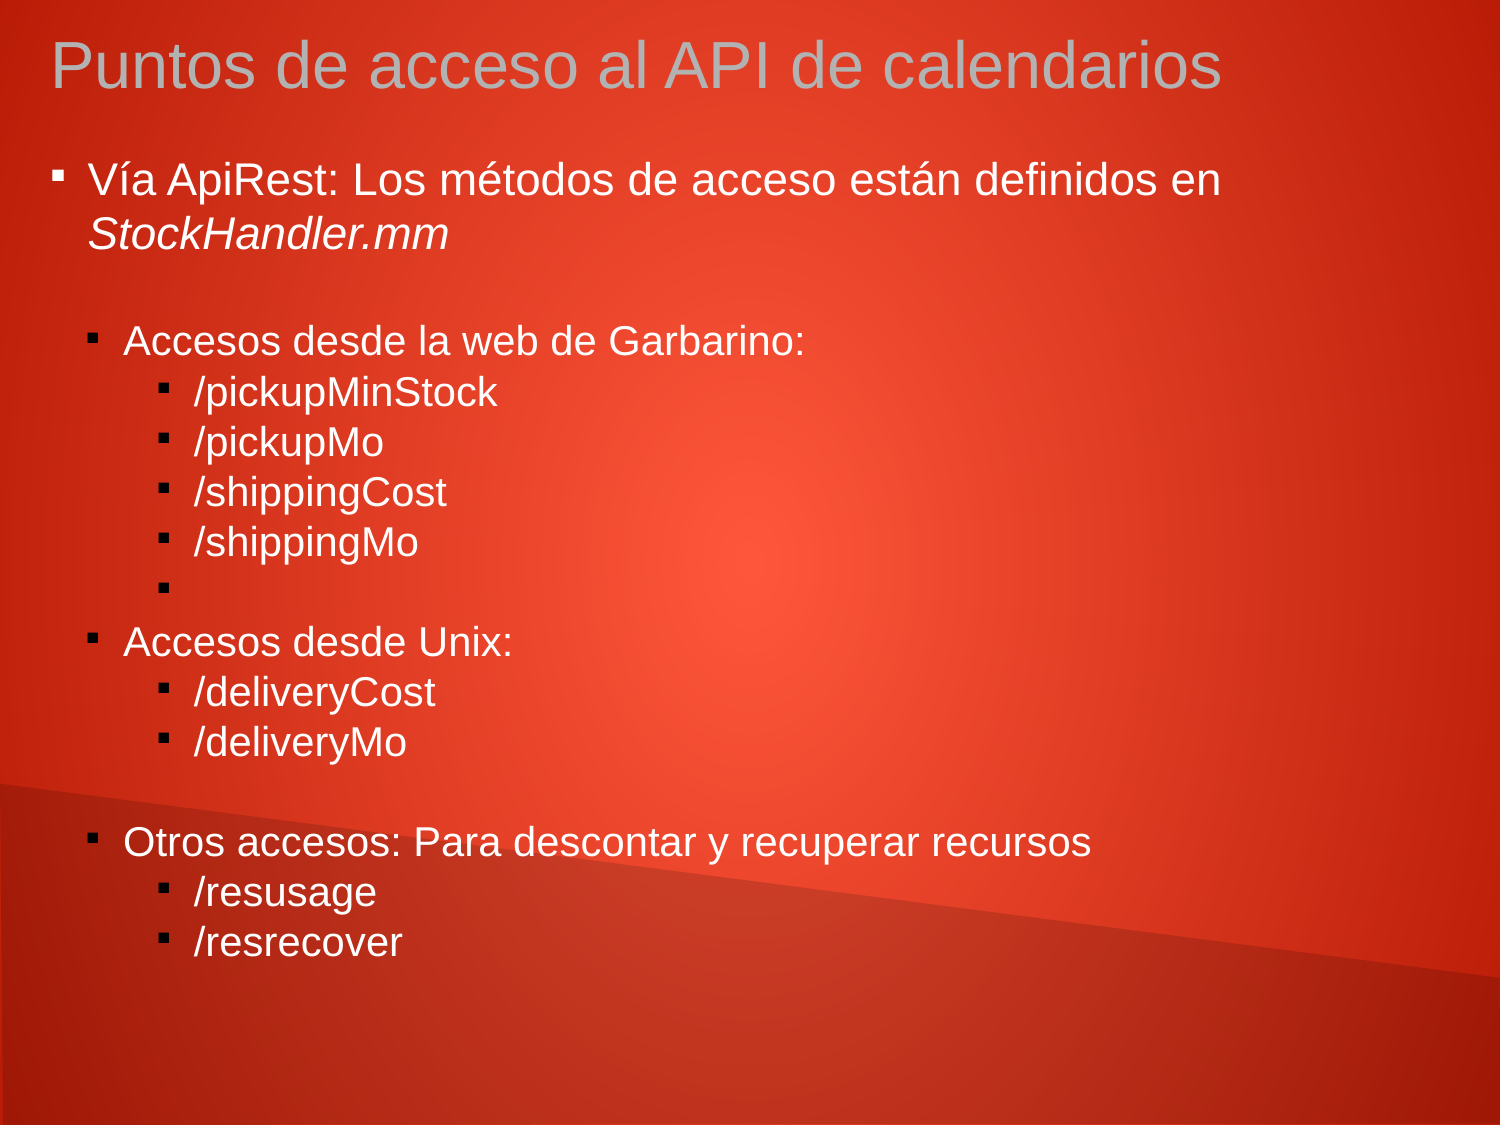

Puntos de acceso al API de calendarios
Vía ApiRest: Los métodos de acceso están definidos en StockHandler.mm
Accesos desde la web de Garbarino:
/pickupMinStock
/pickupMo
/shippingCost
/shippingMo
Accesos desde Unix:
/deliveryCost
/deliveryMo
Otros accesos: Para descontar y recuperar recursos
/resusage
/resrecover